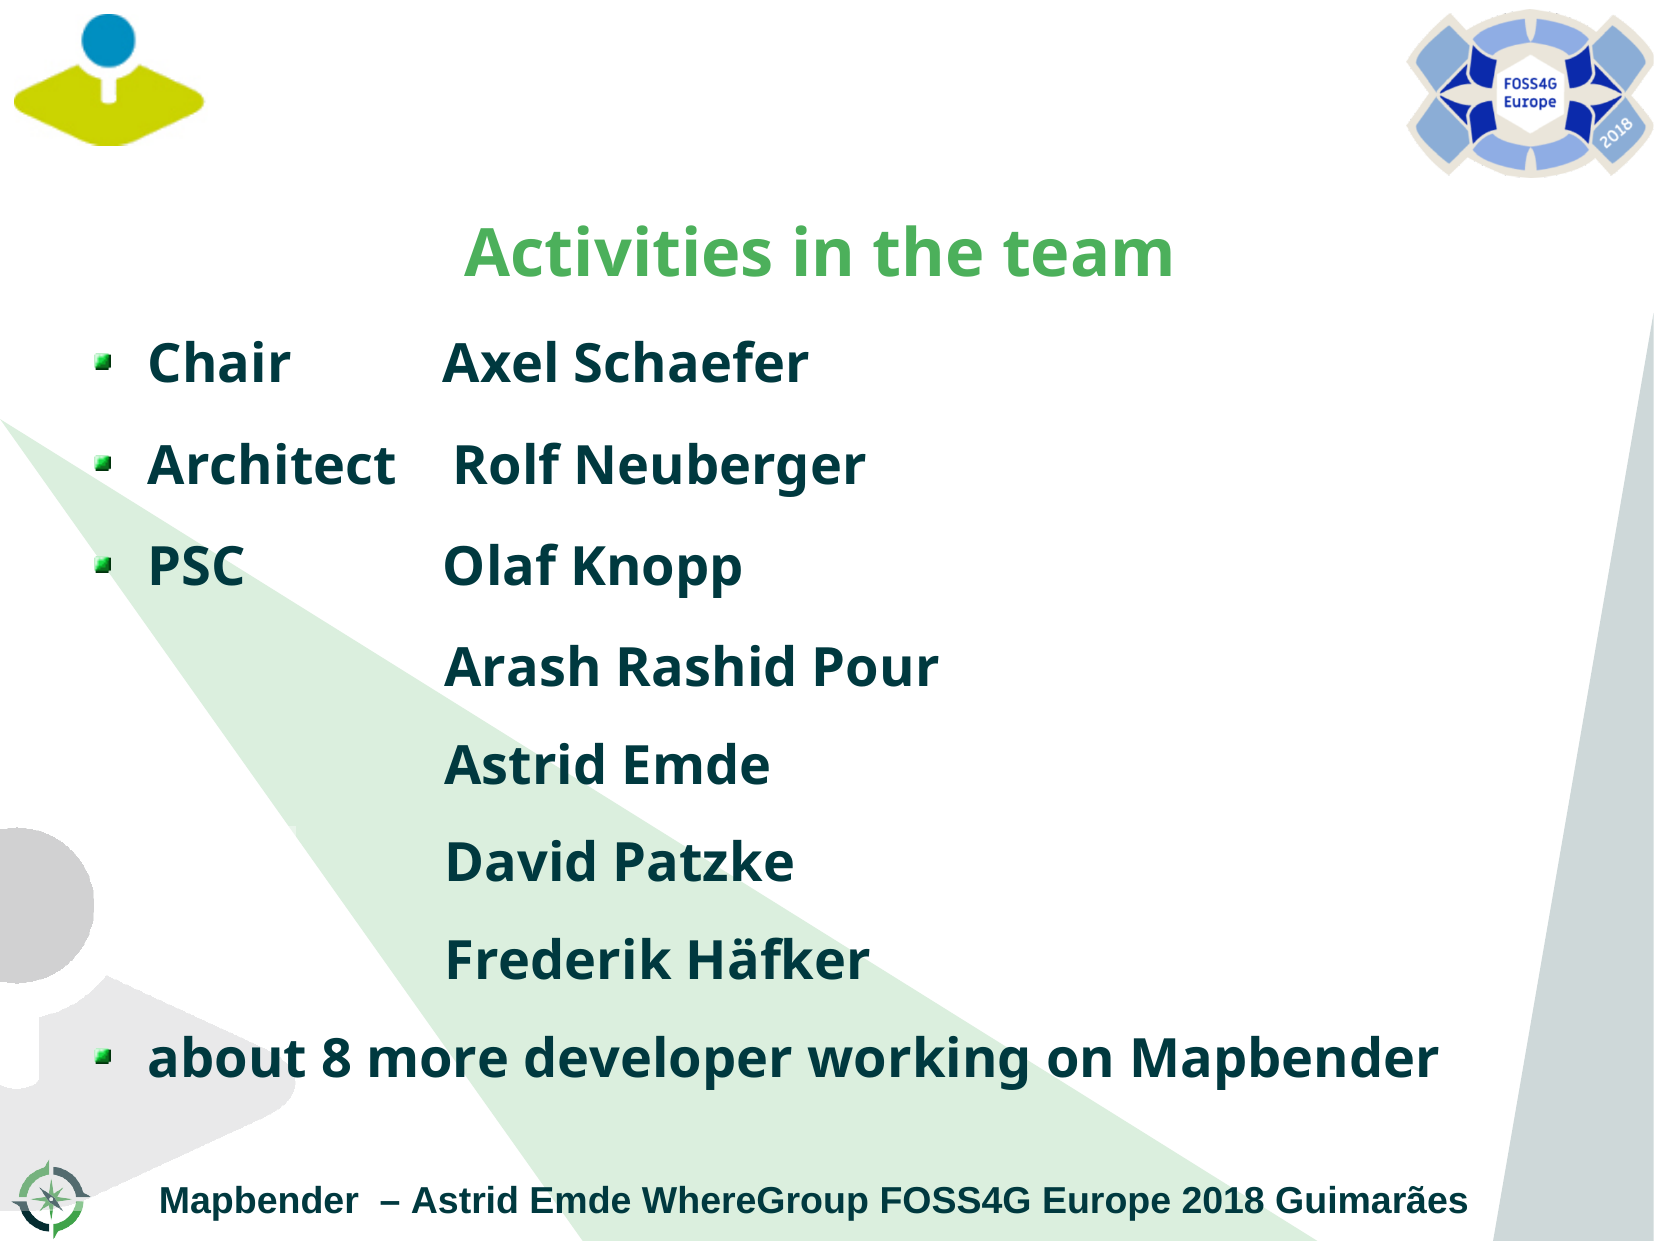

# Activities in the team
Chair 		Axel Schaefer
Architect Rolf Neuberger
PSC 		Olaf Knopp
 Arash Rashid Pour
 Astrid Emde
 David Patzke
 Frederik Häfker
about 8 more developer working on Mapbender